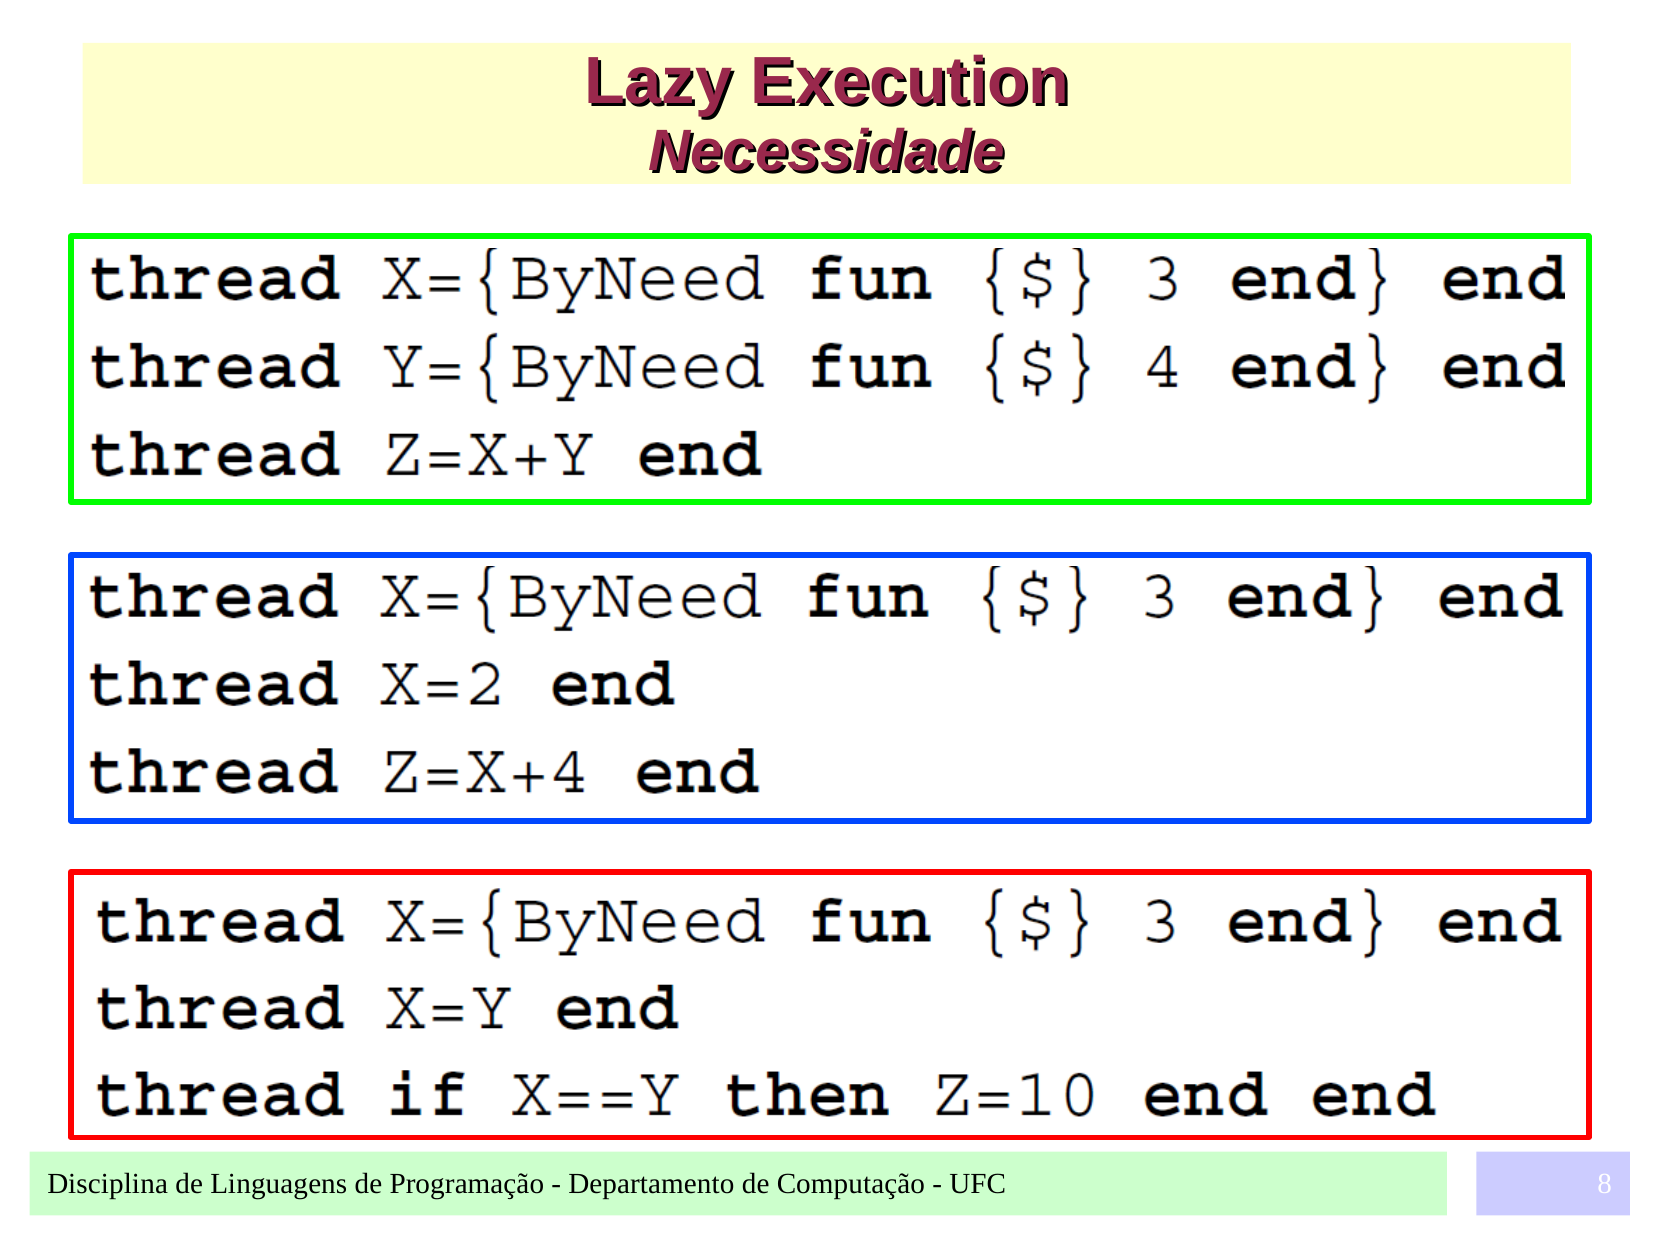

# Lazy Execution Necessidade
Disciplina de Linguagens de Programação - Departamento de Computação - UFC
8